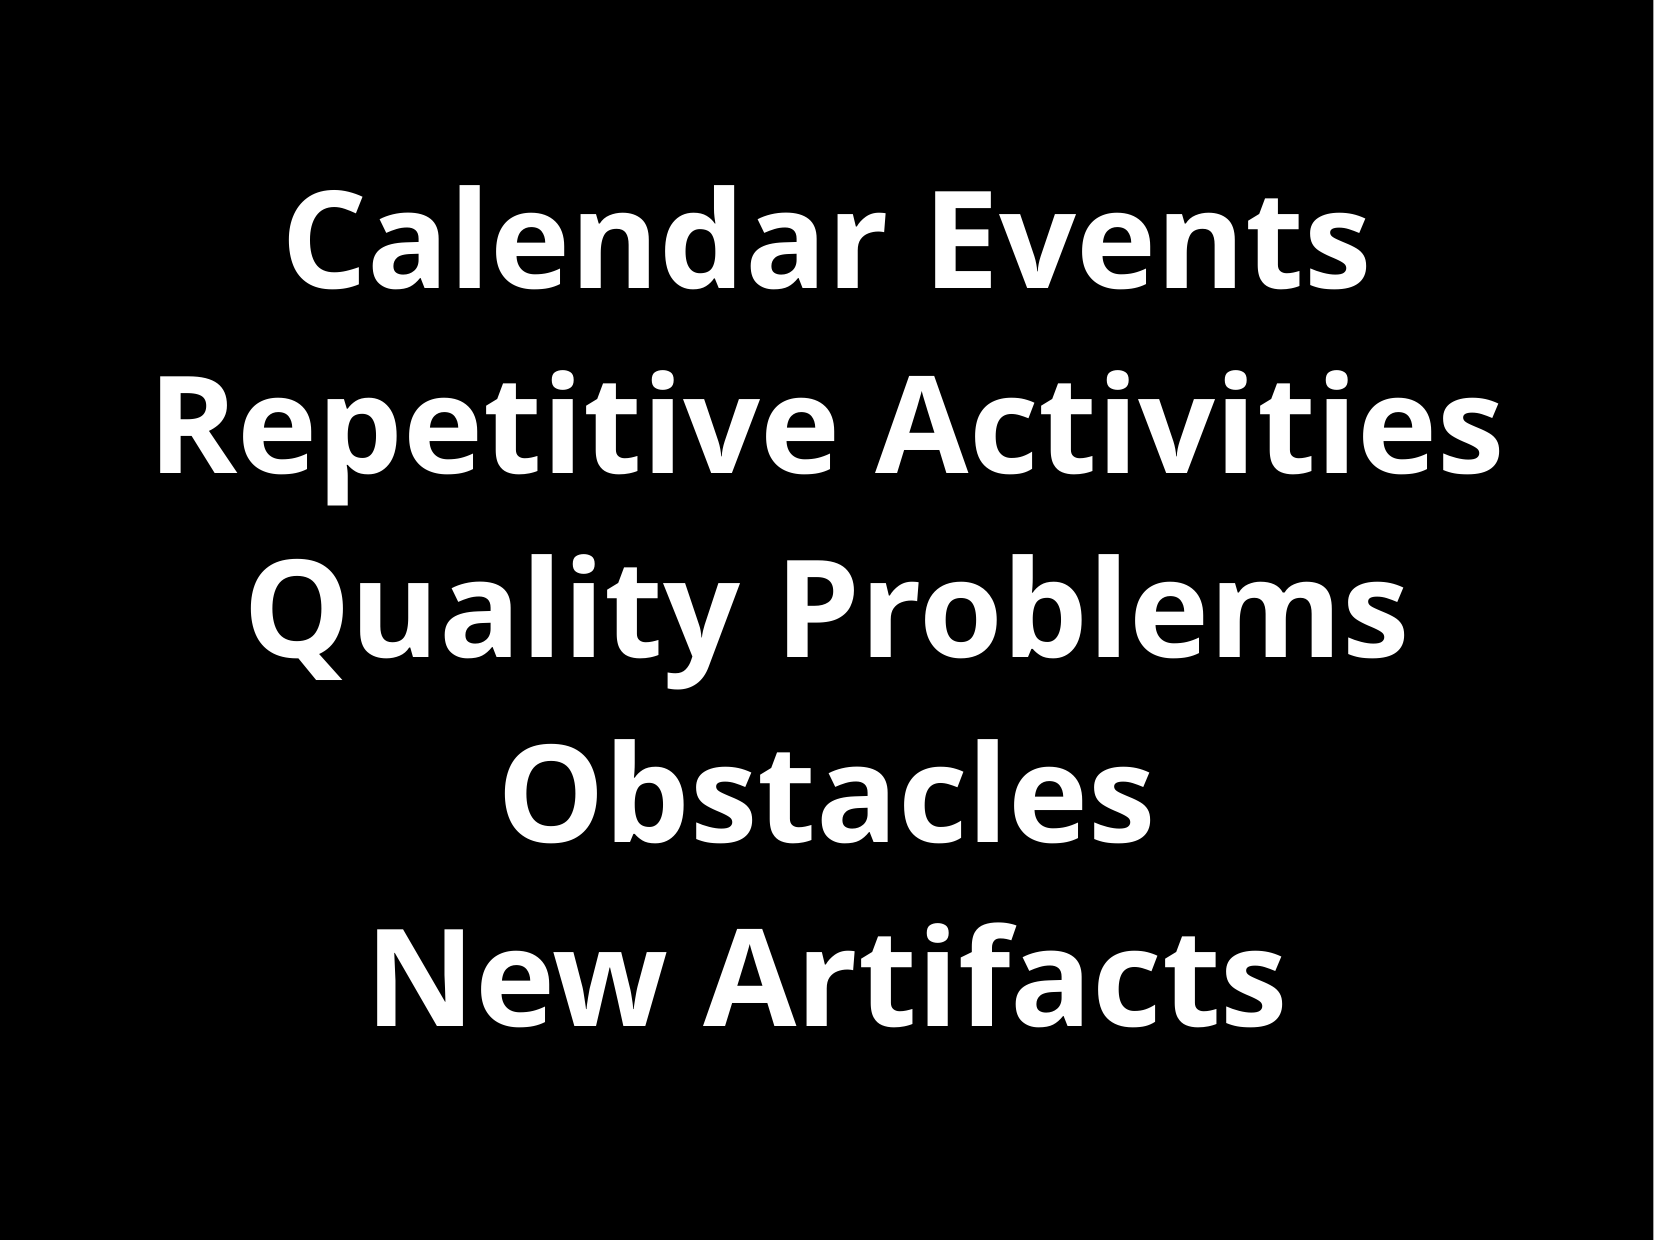

# Calendar Events Repetitive Activities Quality Problems Obstacles New Artifacts